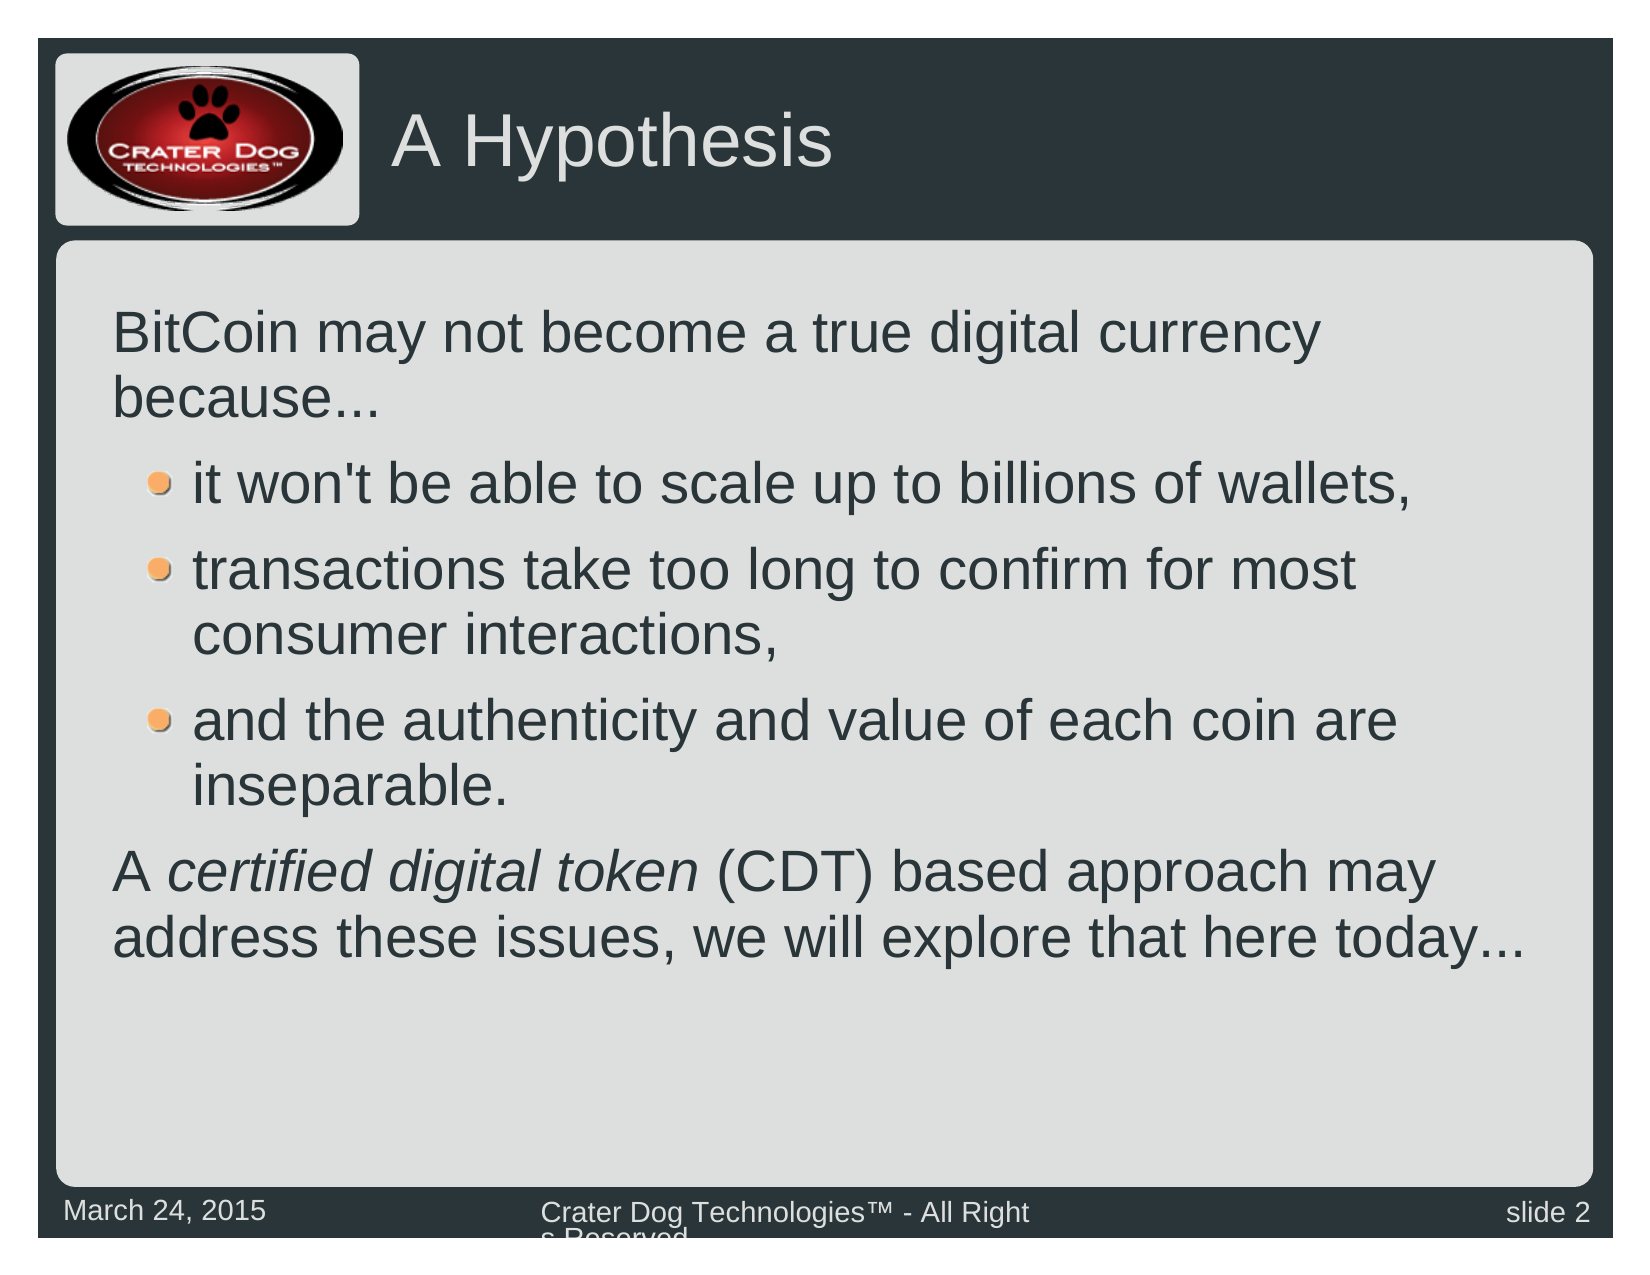

# A Hypothesis
BitCoin may not become a true digital currency because...
it won't be able to scale up to billions of wallets,
transactions take too long to confirm for most consumer interactions,
and the authenticity and value of each coin are inseparable.
A certified digital token (CDT) based approach may address these issues, we will explore that here today...
Crater Dog Technologies™ - All Rights Reserved
2